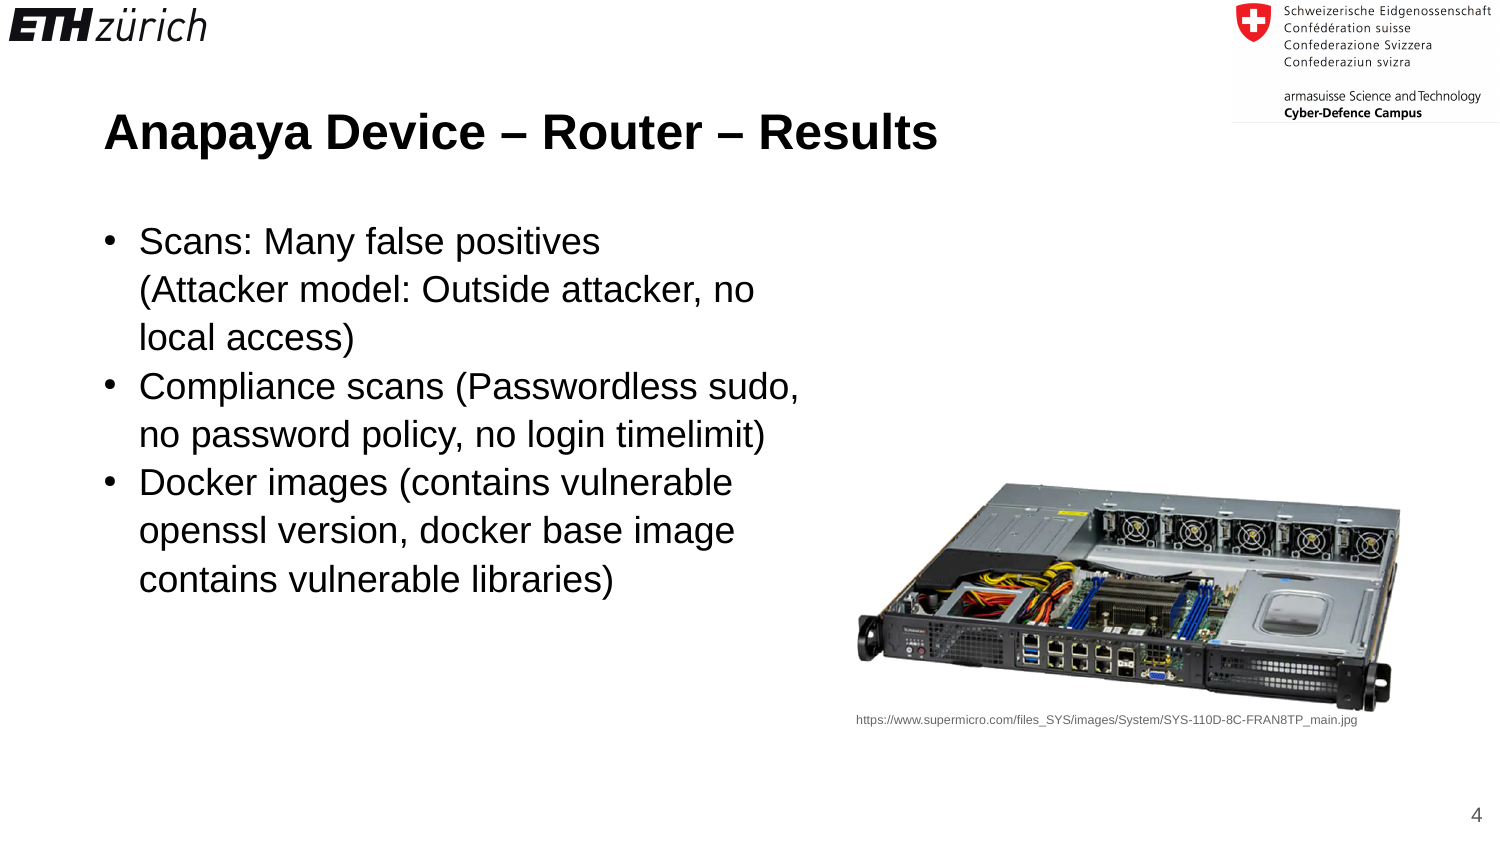

Anapaya Device – Router – Results
Scans: Many false positives
(Attacker model: Outside attacker, no local access)
Compliance scans (Passwordless sudo, no password policy, no login timelimit)
Docker images (contains vulnerable openssl version, docker base image contains vulnerable libraries)
https://www.supermicro.com/files_SYS/images/System/SYS-110D-8C-FRAN8TP_main.jpg
4